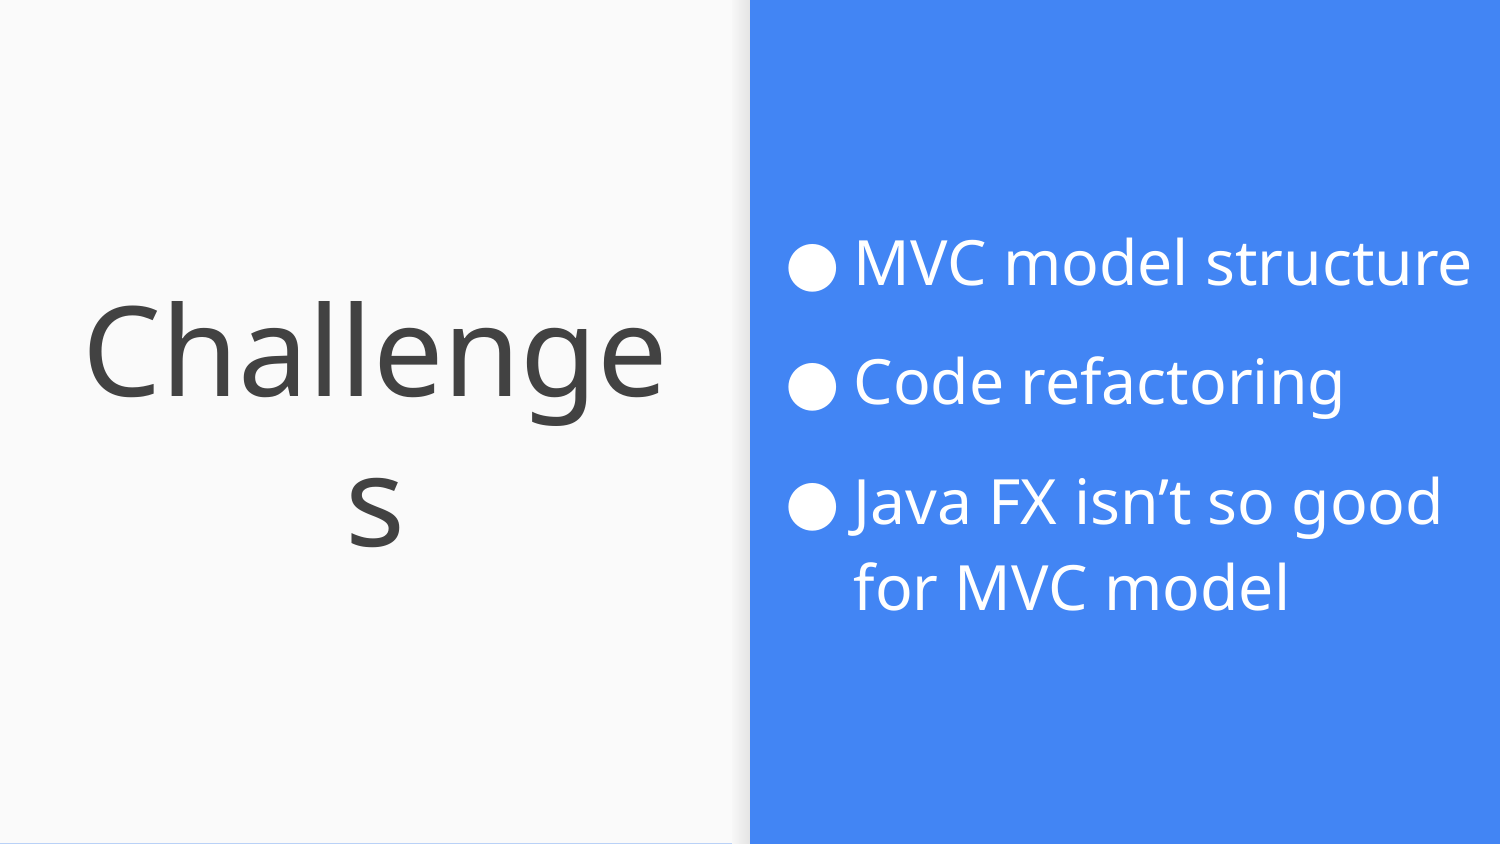

MVC model structure
Code refactoring
Java FX isn’t so good for MVC model
# Challenges